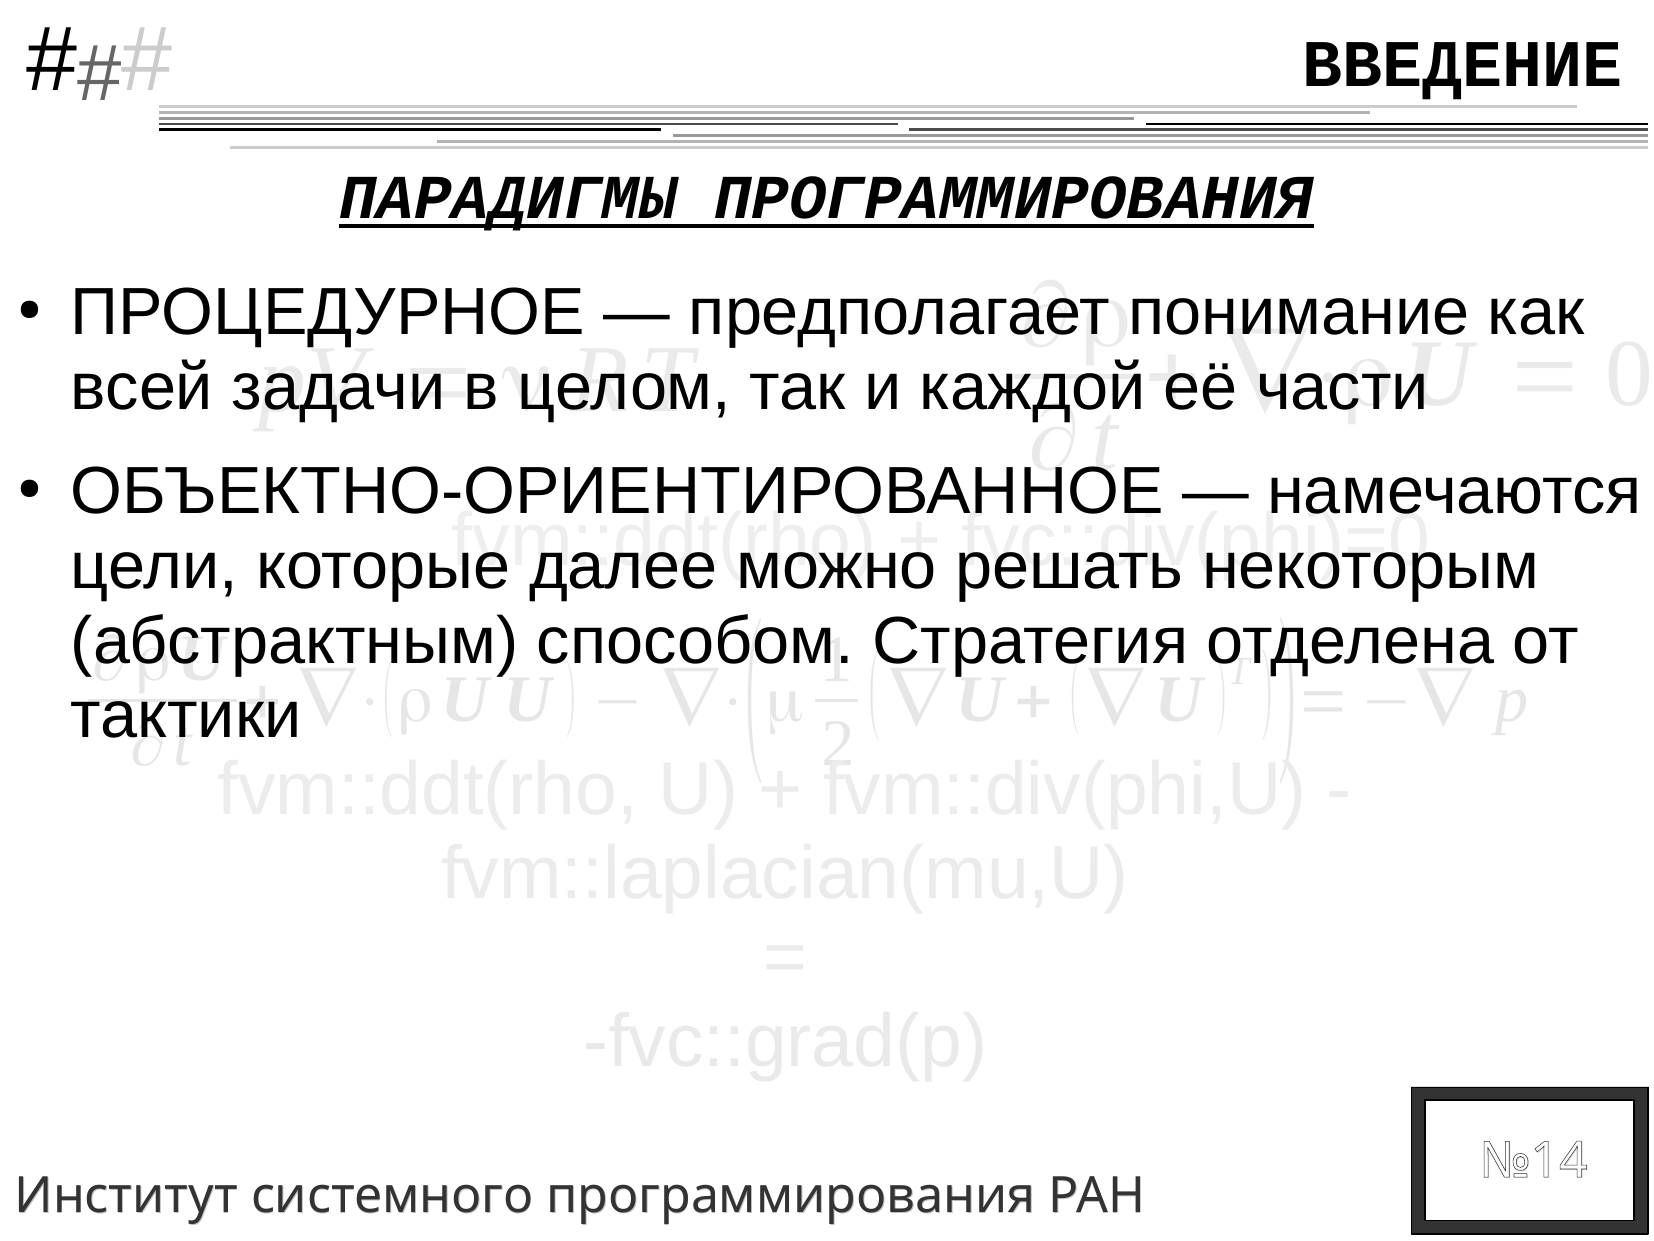

# ПАРАДИГМЫ ПРОГРАММИРОВАНИЯ
ПРОЦЕДУРНОЕ — предполагает понимание как всей задачи в целом, так и каждой её части
ОБЪЕКТНО-ОРИЕНТИРОВАННОЕ — намечаются цели, которые далее можно решать некоторым (абстрактным) способом. Стратегия отделена от тактики